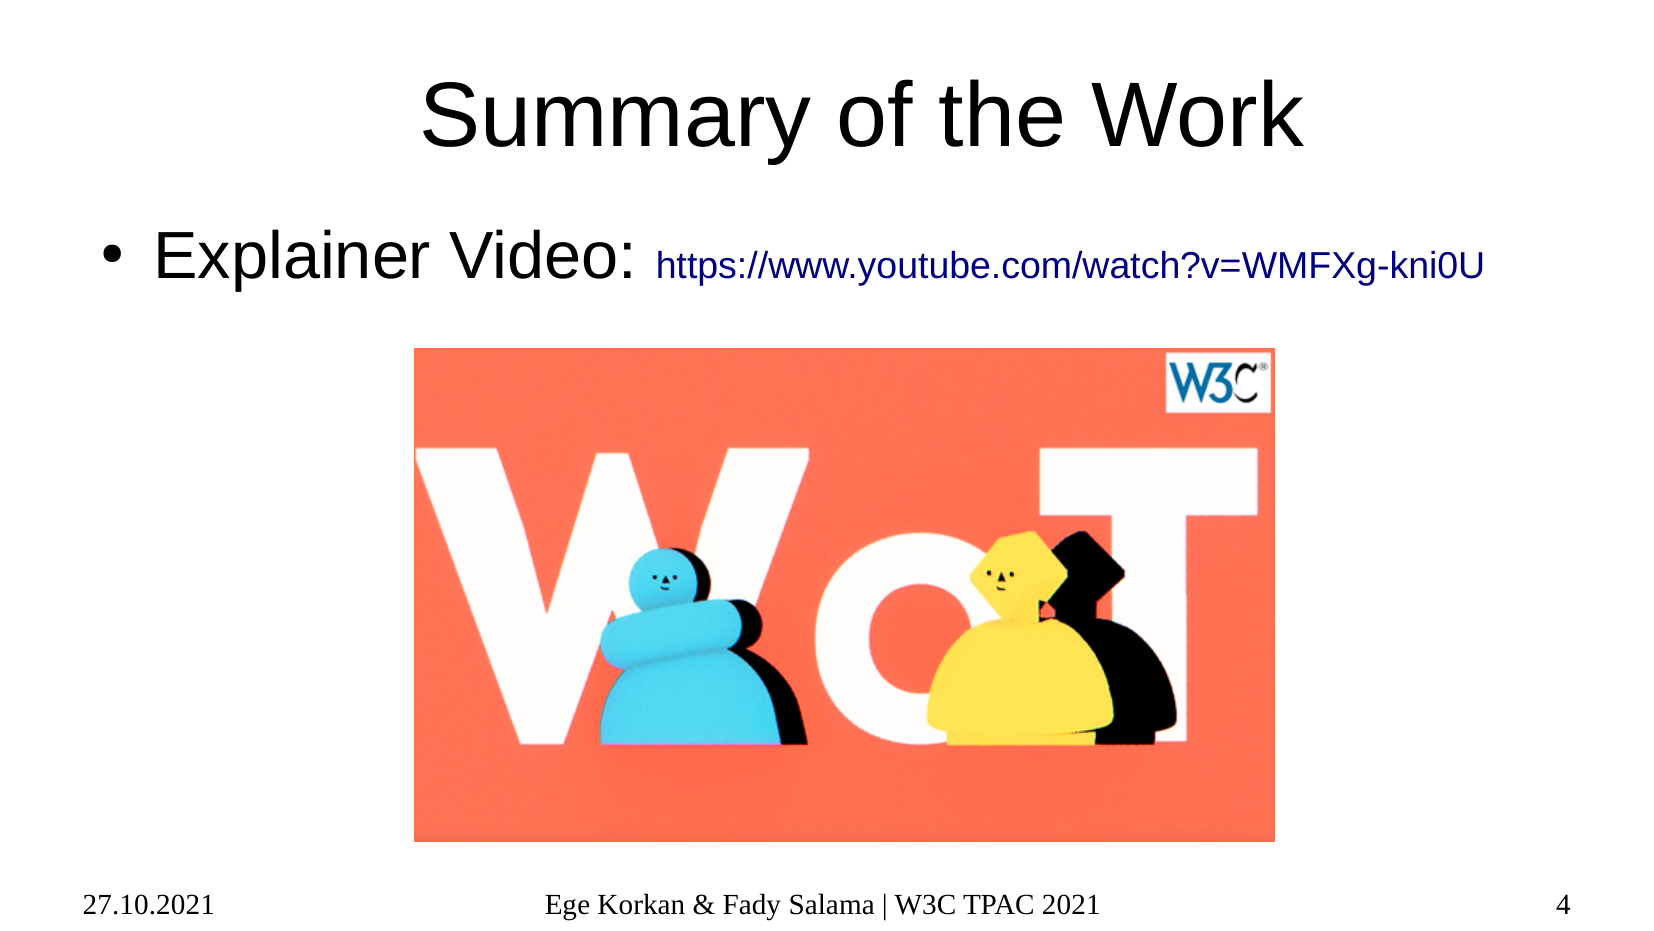

# Summary of the Work
Explainer Video: https://www.youtube.com/watch?v=WMFXg-kni0U
27.10.2021
Ege Korkan & Fady Salama | W3C TPAC 2021
4